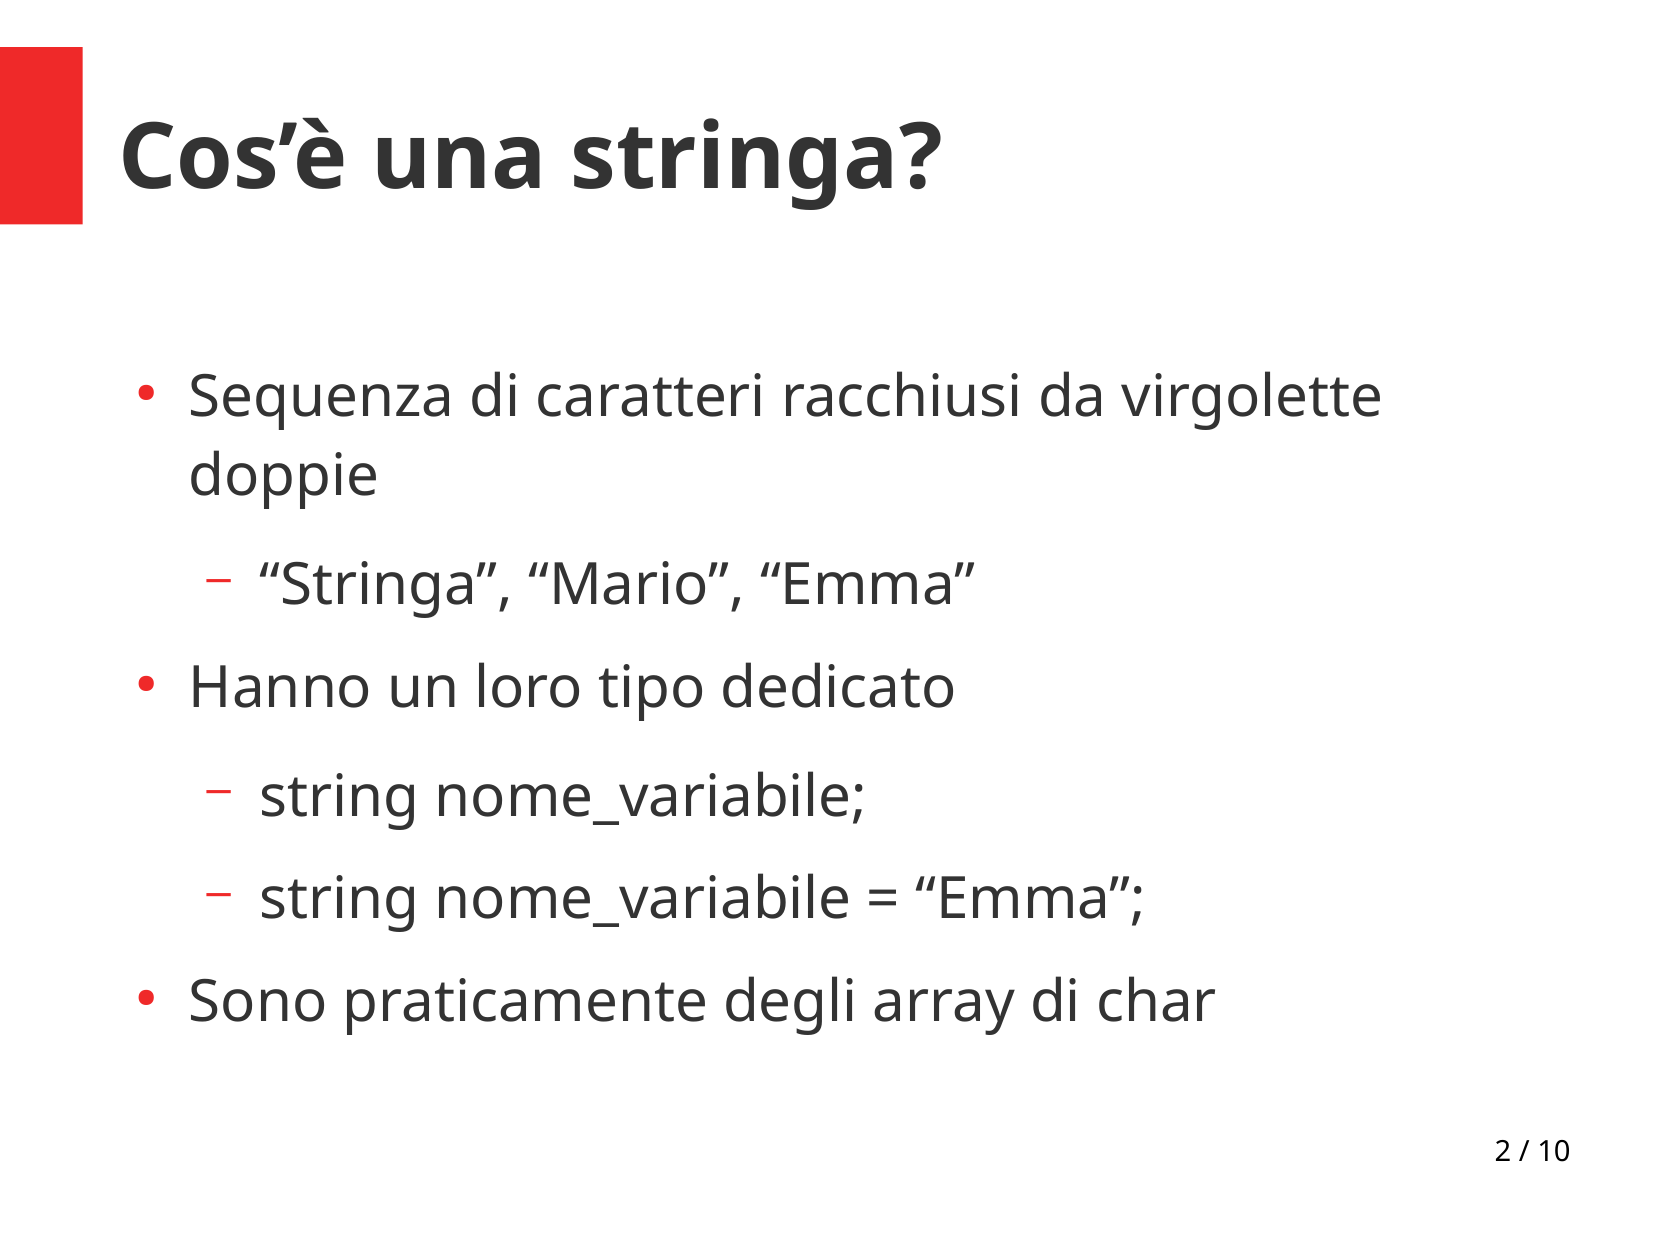

# Cos’è una stringa?
Sequenza di caratteri racchiusi da virgolette doppie
“Stringa”, “Mario”, “Emma”
Hanno un loro tipo dedicato
string nome_variabile;
string nome_variabile = “Emma”;
Sono praticamente degli array di char
2